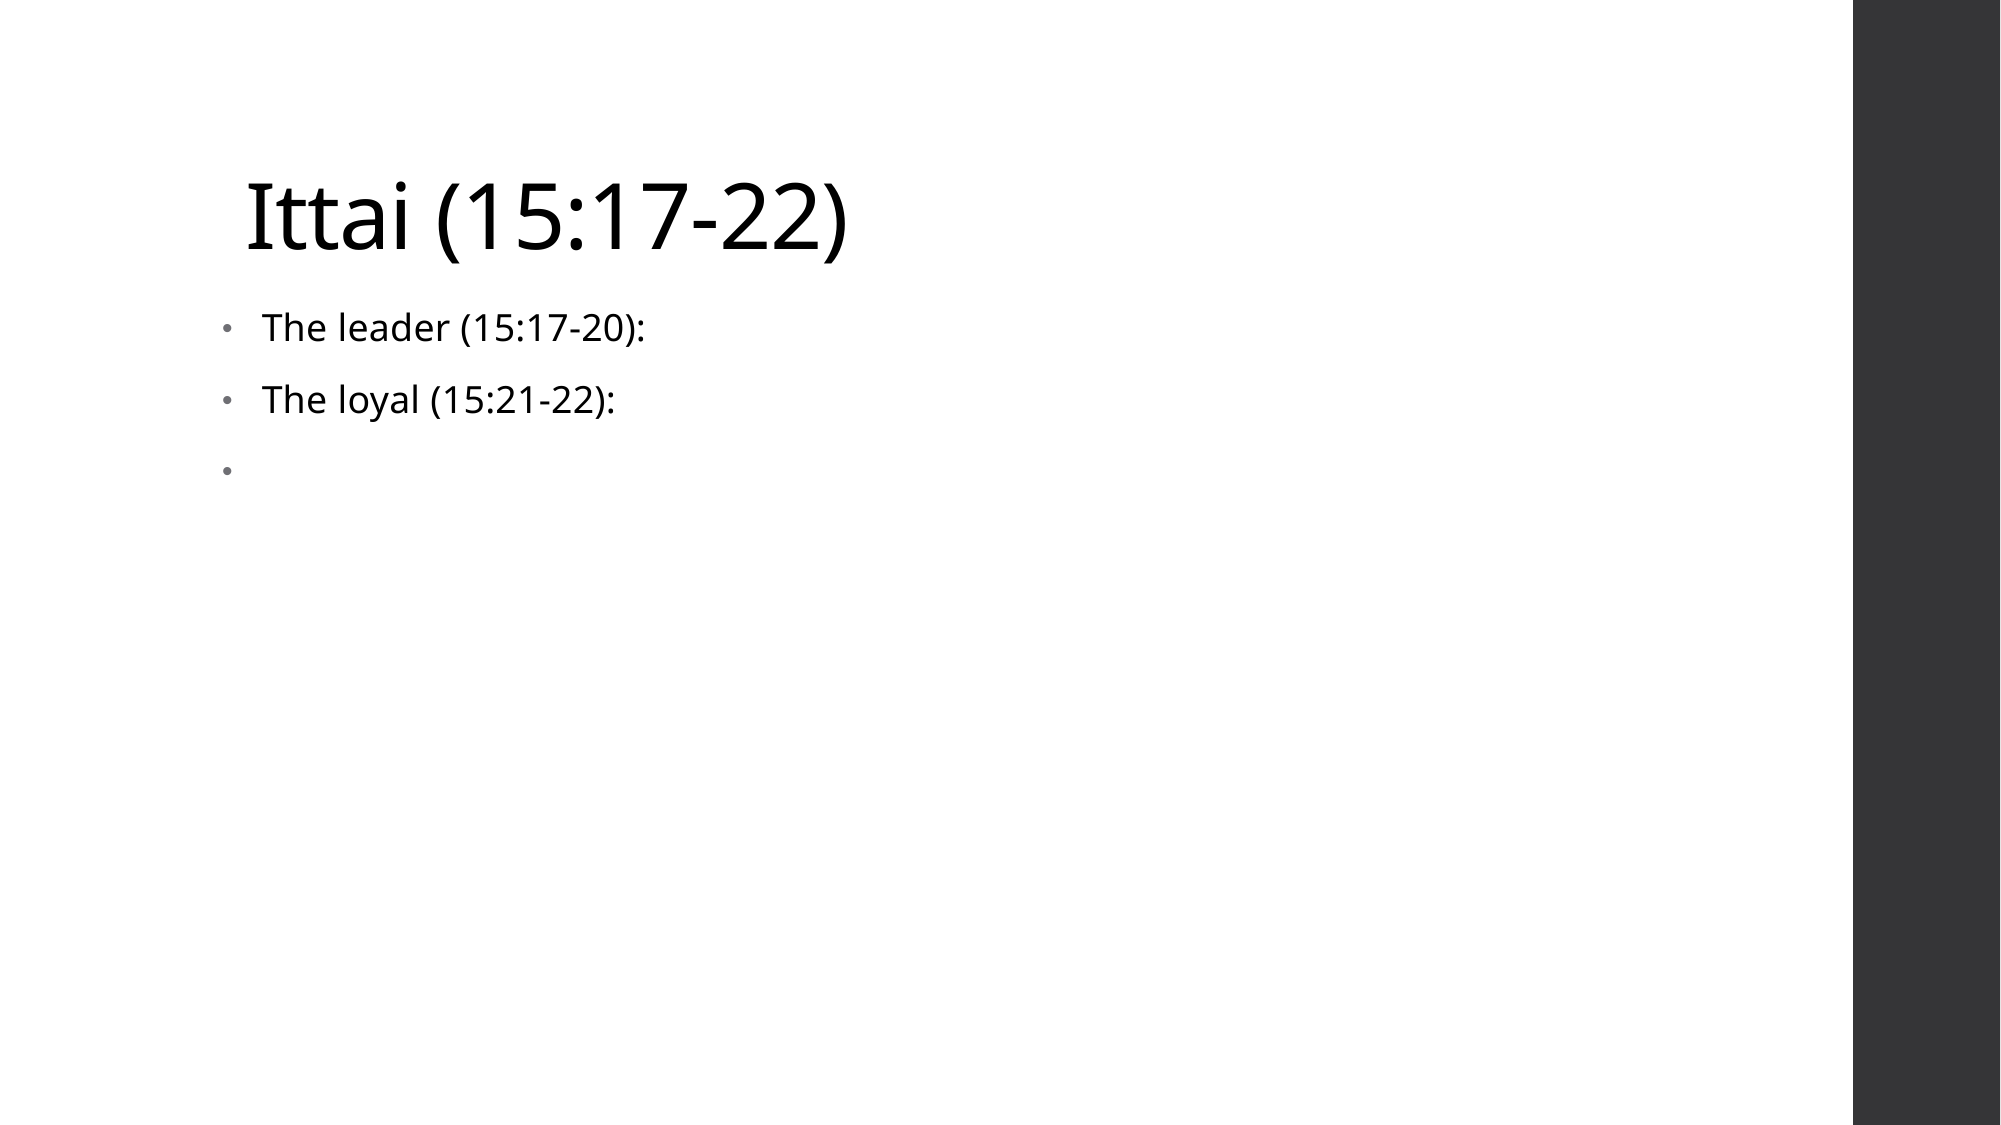

# Ittai (15:17-22)
 The leader (15:17-20):
 The loyal (15:21-22):